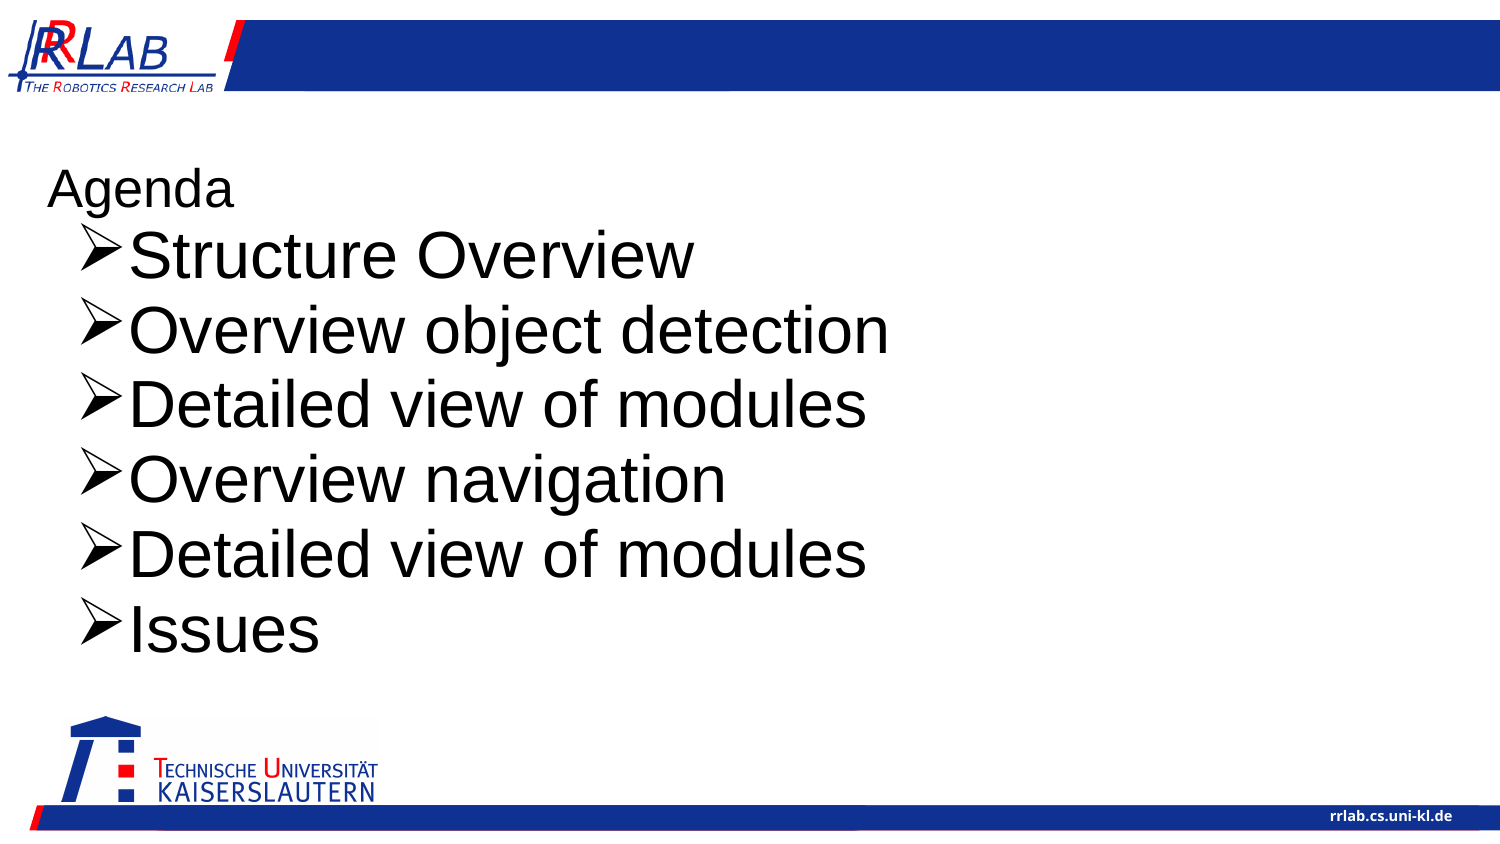

# Agenda
Structure Overview
Overview object detection
Detailed view of modules
Overview navigation
Detailed view of modules
Issues